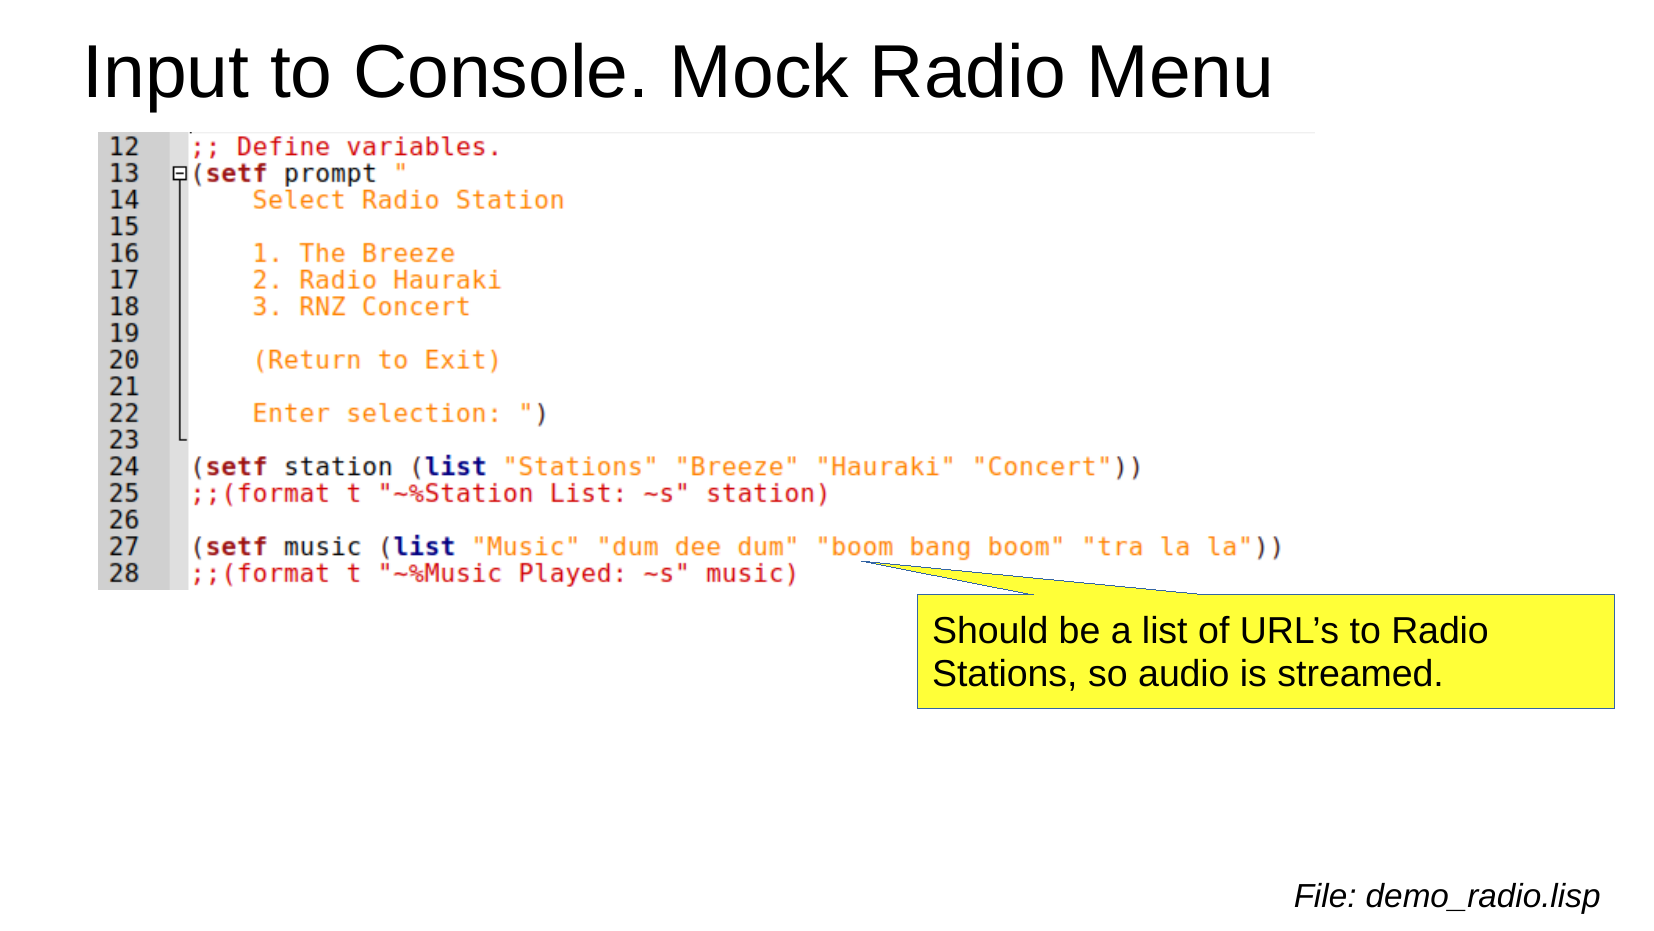

# Input to Console. Mock Radio Menu
Should be a list of URL’s to Radio Stations, so audio is streamed.
File: demo_radio.lisp